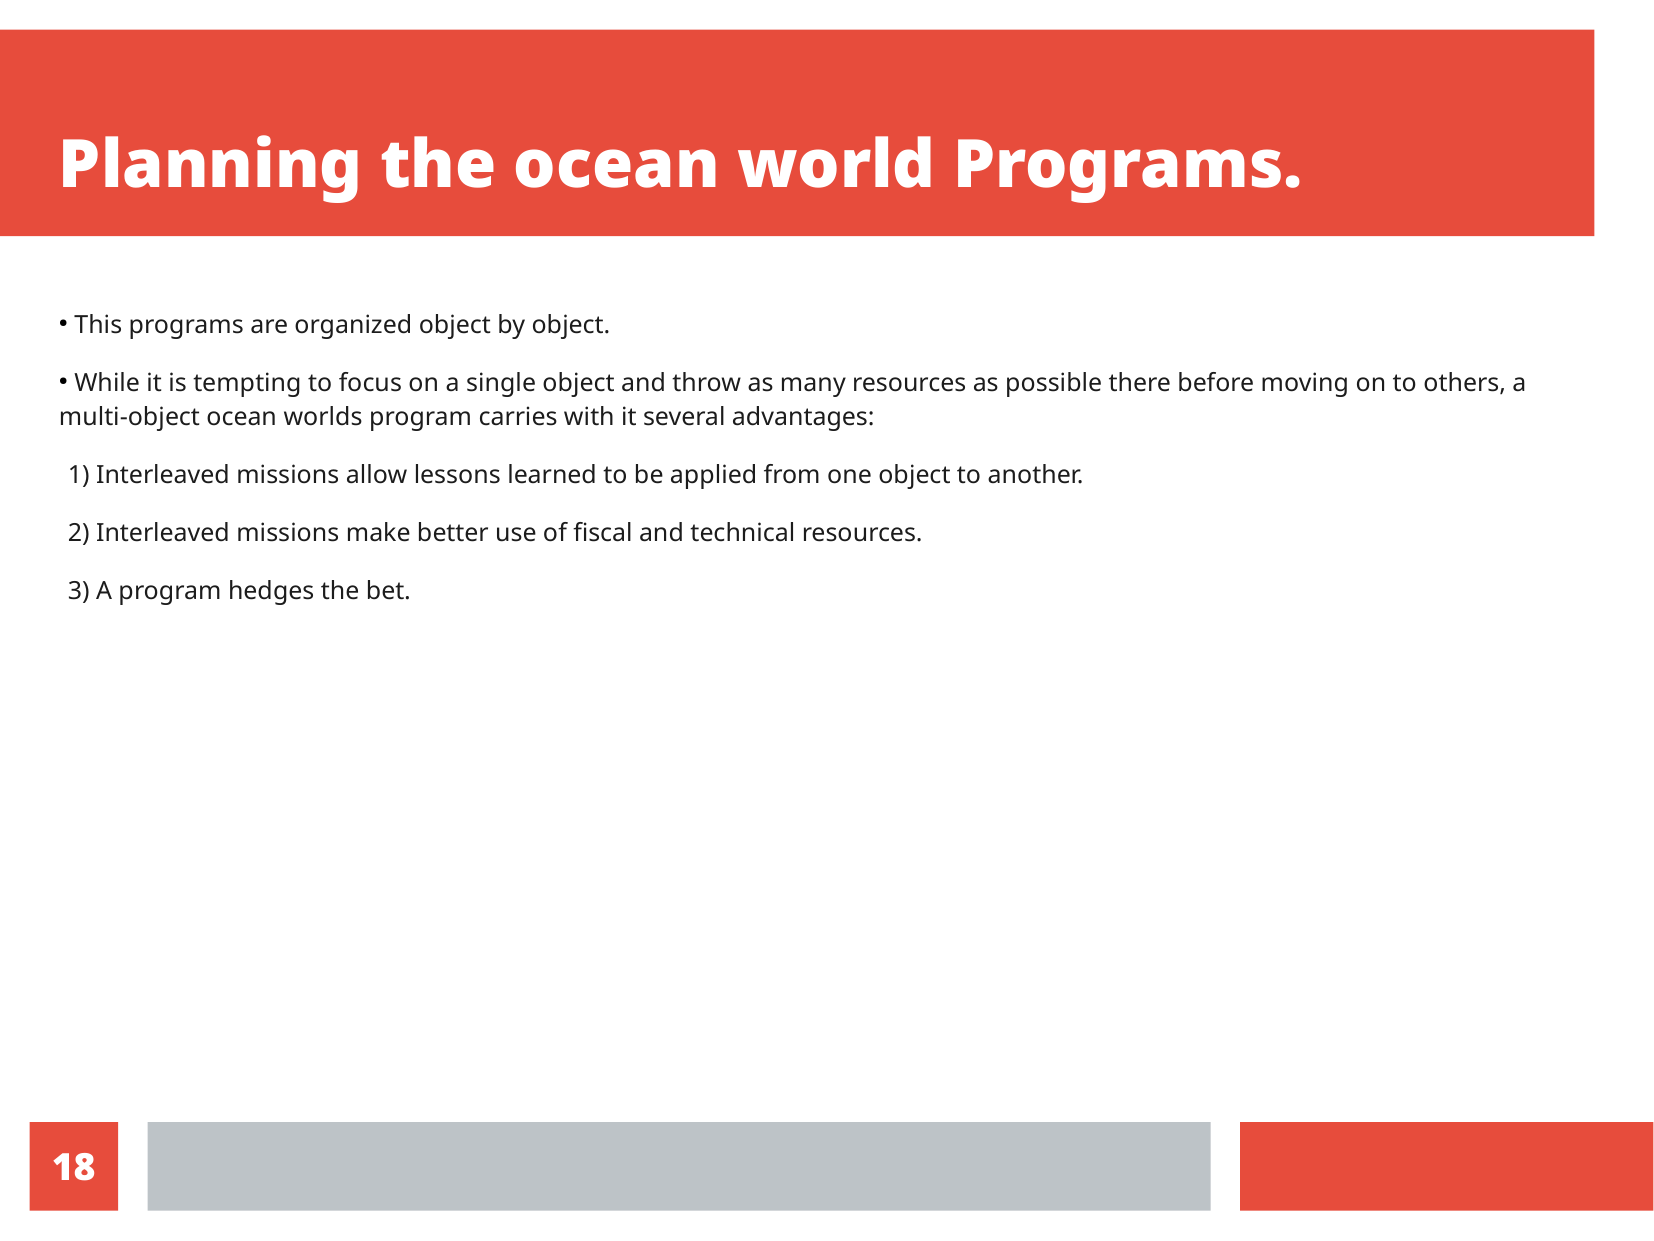

# Planning the ocean world Programs.
 This programs are organized object by object.
 While it is tempting to focus on a single object and throw as many resources as possible there before moving on to others, a multi-object ocean worlds program carries with it several advantages:
1) Interleaved missions allow lessons learned to be applied from one object to another.
2) Interleaved missions make better use of fiscal and technical resources.
3) A program hedges the bet.
18